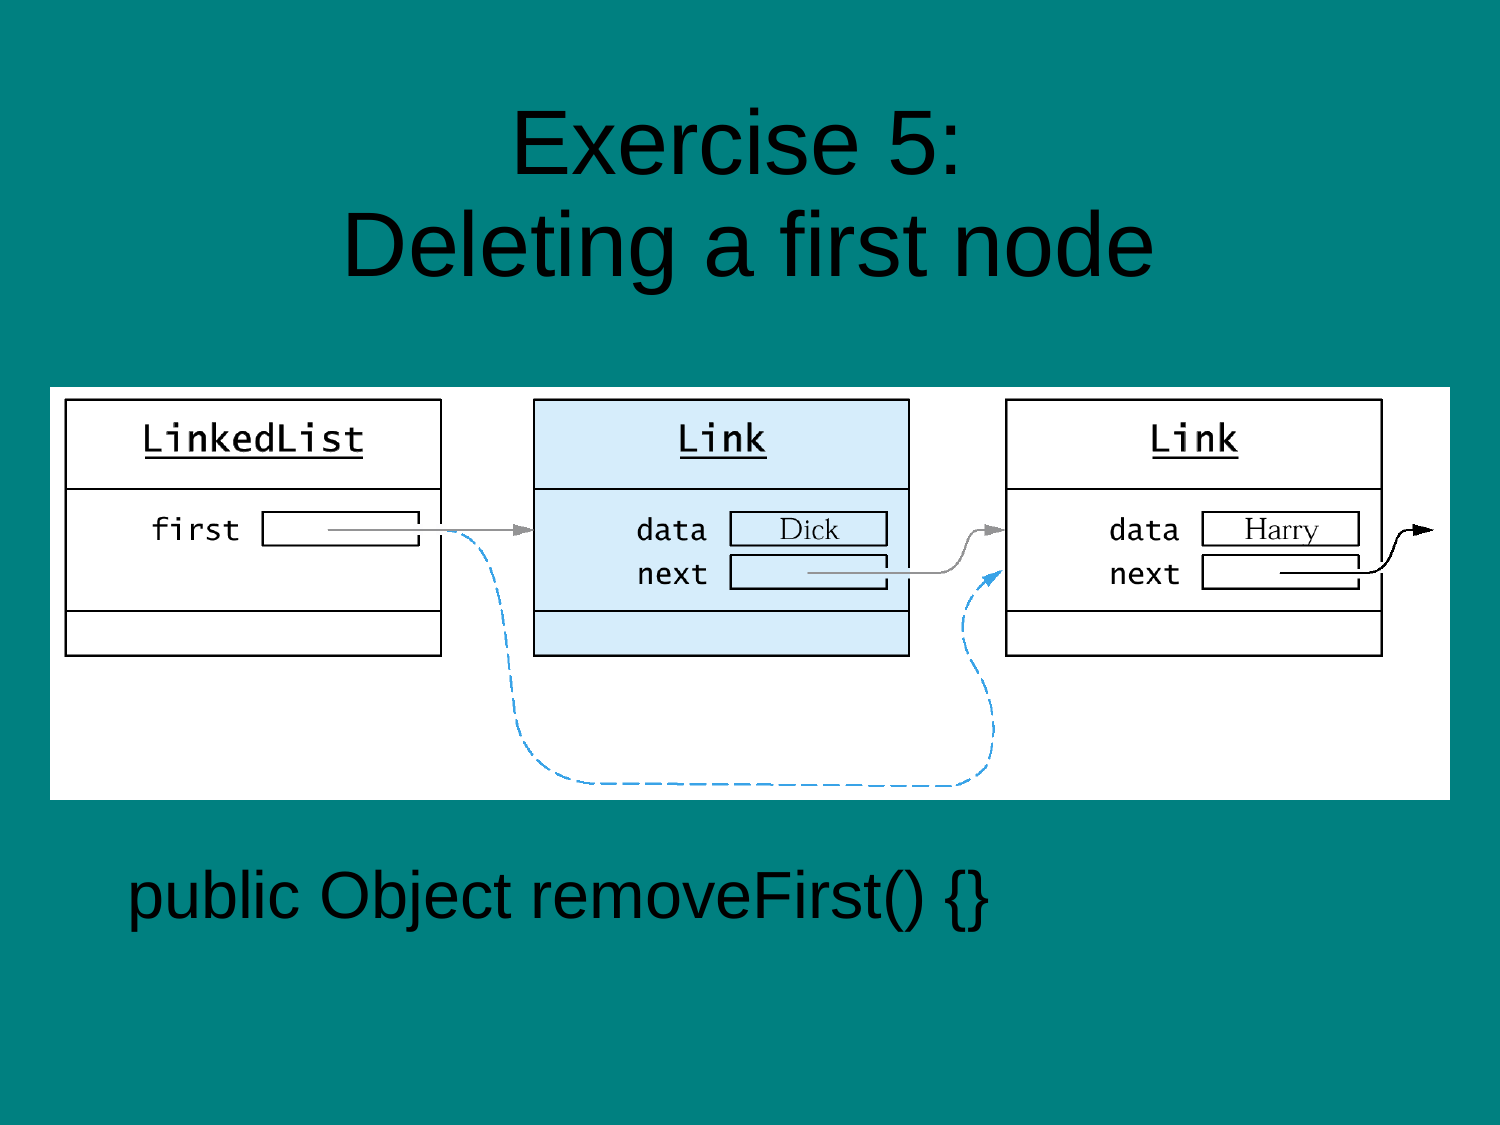

# Exercise 5: Deleting a first node
public Object removeFirst() {}